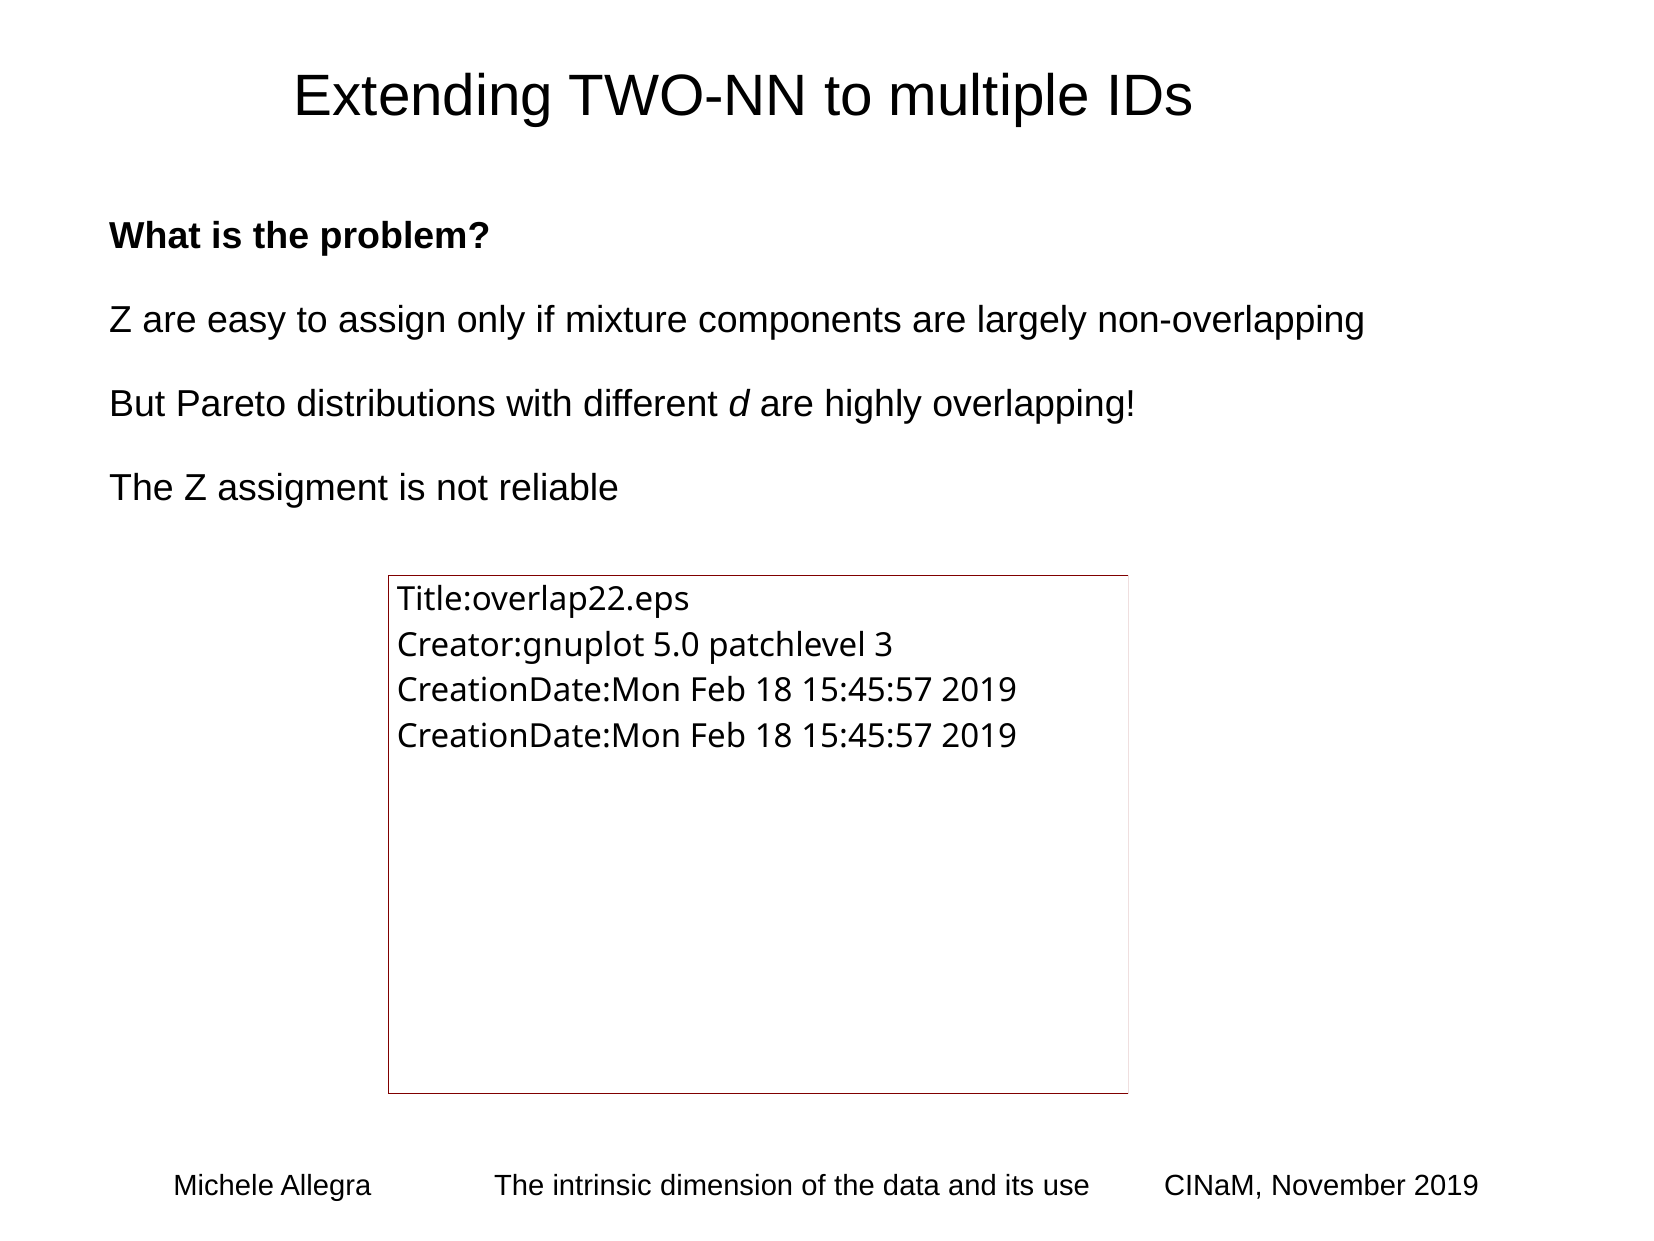

# Extending TWO-NN to multiple IDs
What is the problem?
Z are easy to assign only if mixture components are largely non-overlapping
But Pareto distributions with different d are highly overlapping!
The Z assigment is not reliable
Michele Allegra The intrinsic dimension of the data and its use CINaM, November 2019